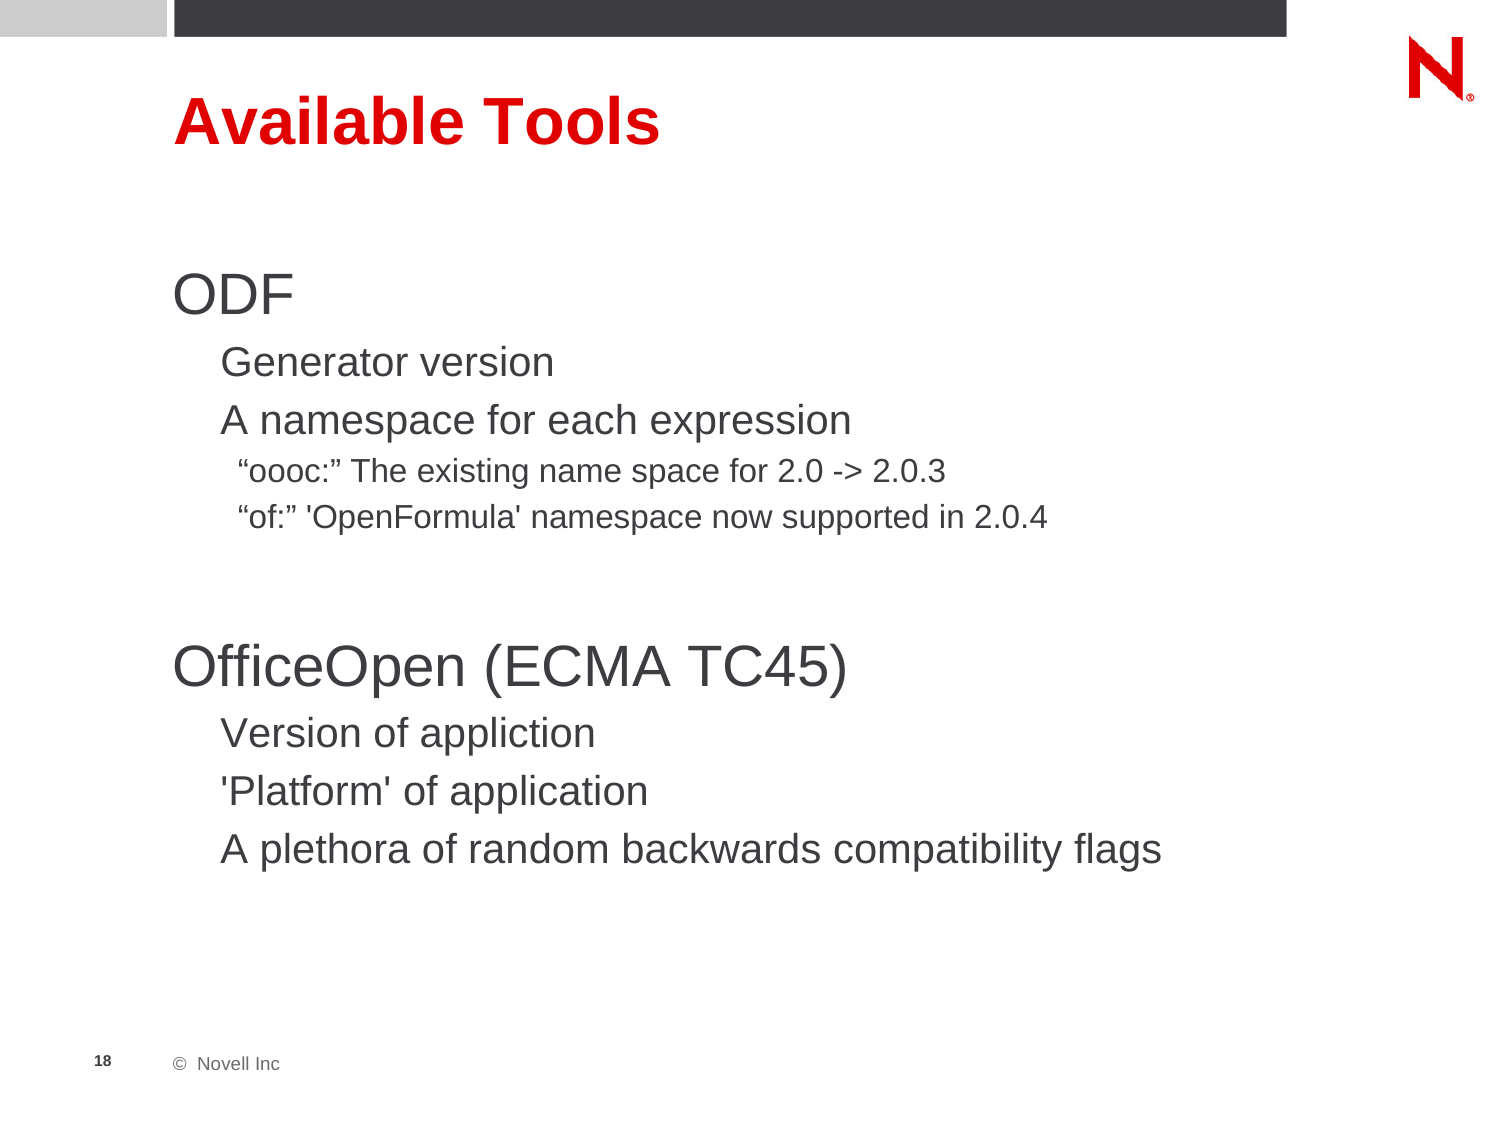

# Available Tools
ODF
Generator version
A namespace for each expression
“oooc:” The existing name space for 2.0 -> 2.0.3
“of:” 'OpenFormula' namespace now supported in 2.0.4
OfficeOpen (ECMA TC45)
Version of appliction
'Platform' of application
A plethora of random backwards compatibility flags